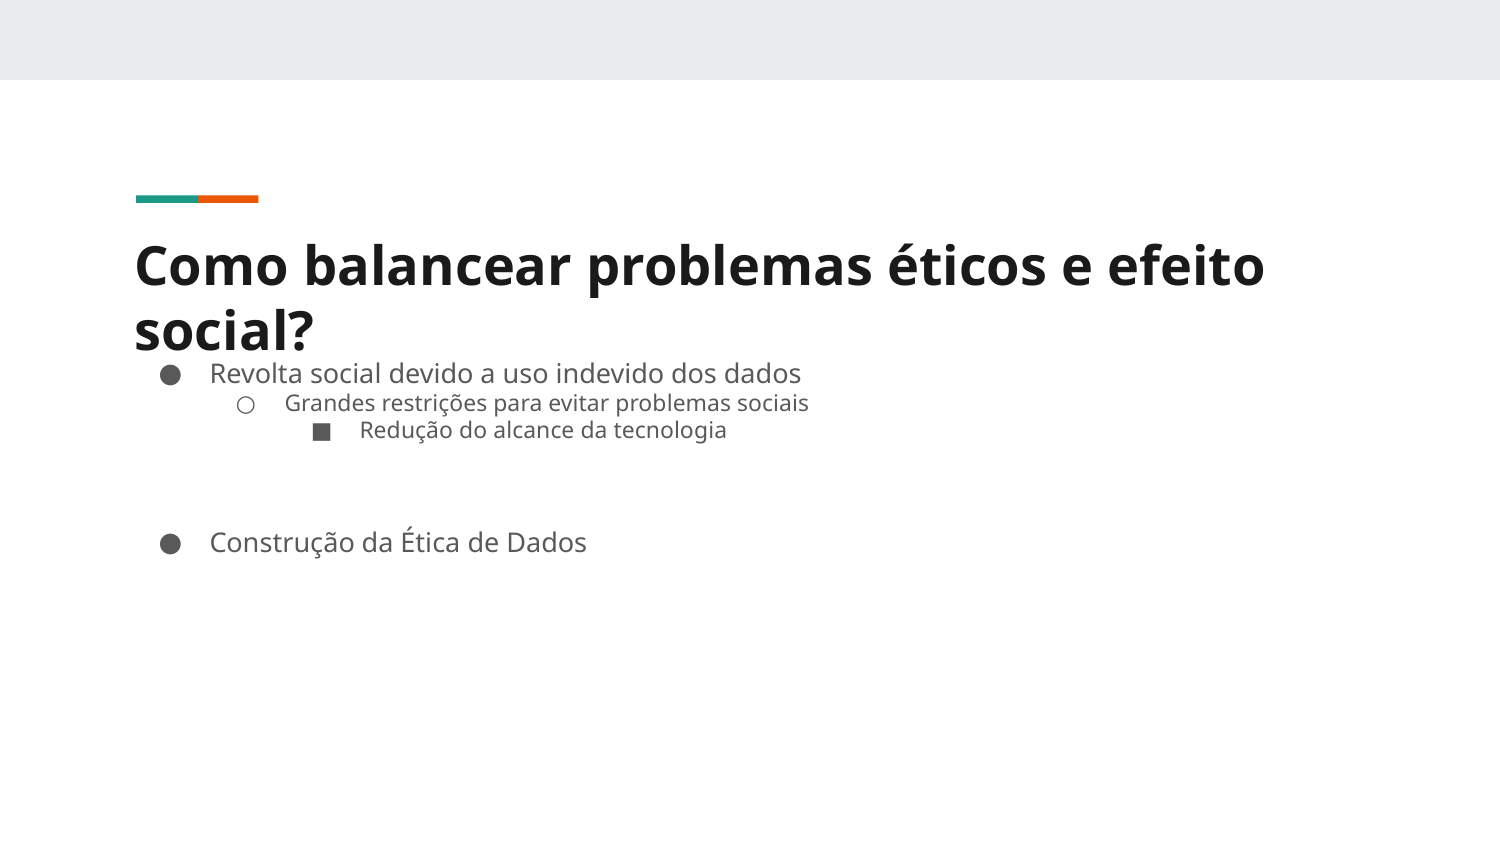

# Como balancear problemas éticos e efeito social?
Revolta social devido a uso indevido dos dados
Grandes restrições para evitar problemas sociais
Redução do alcance da tecnologia
Construção da Ética de Dados